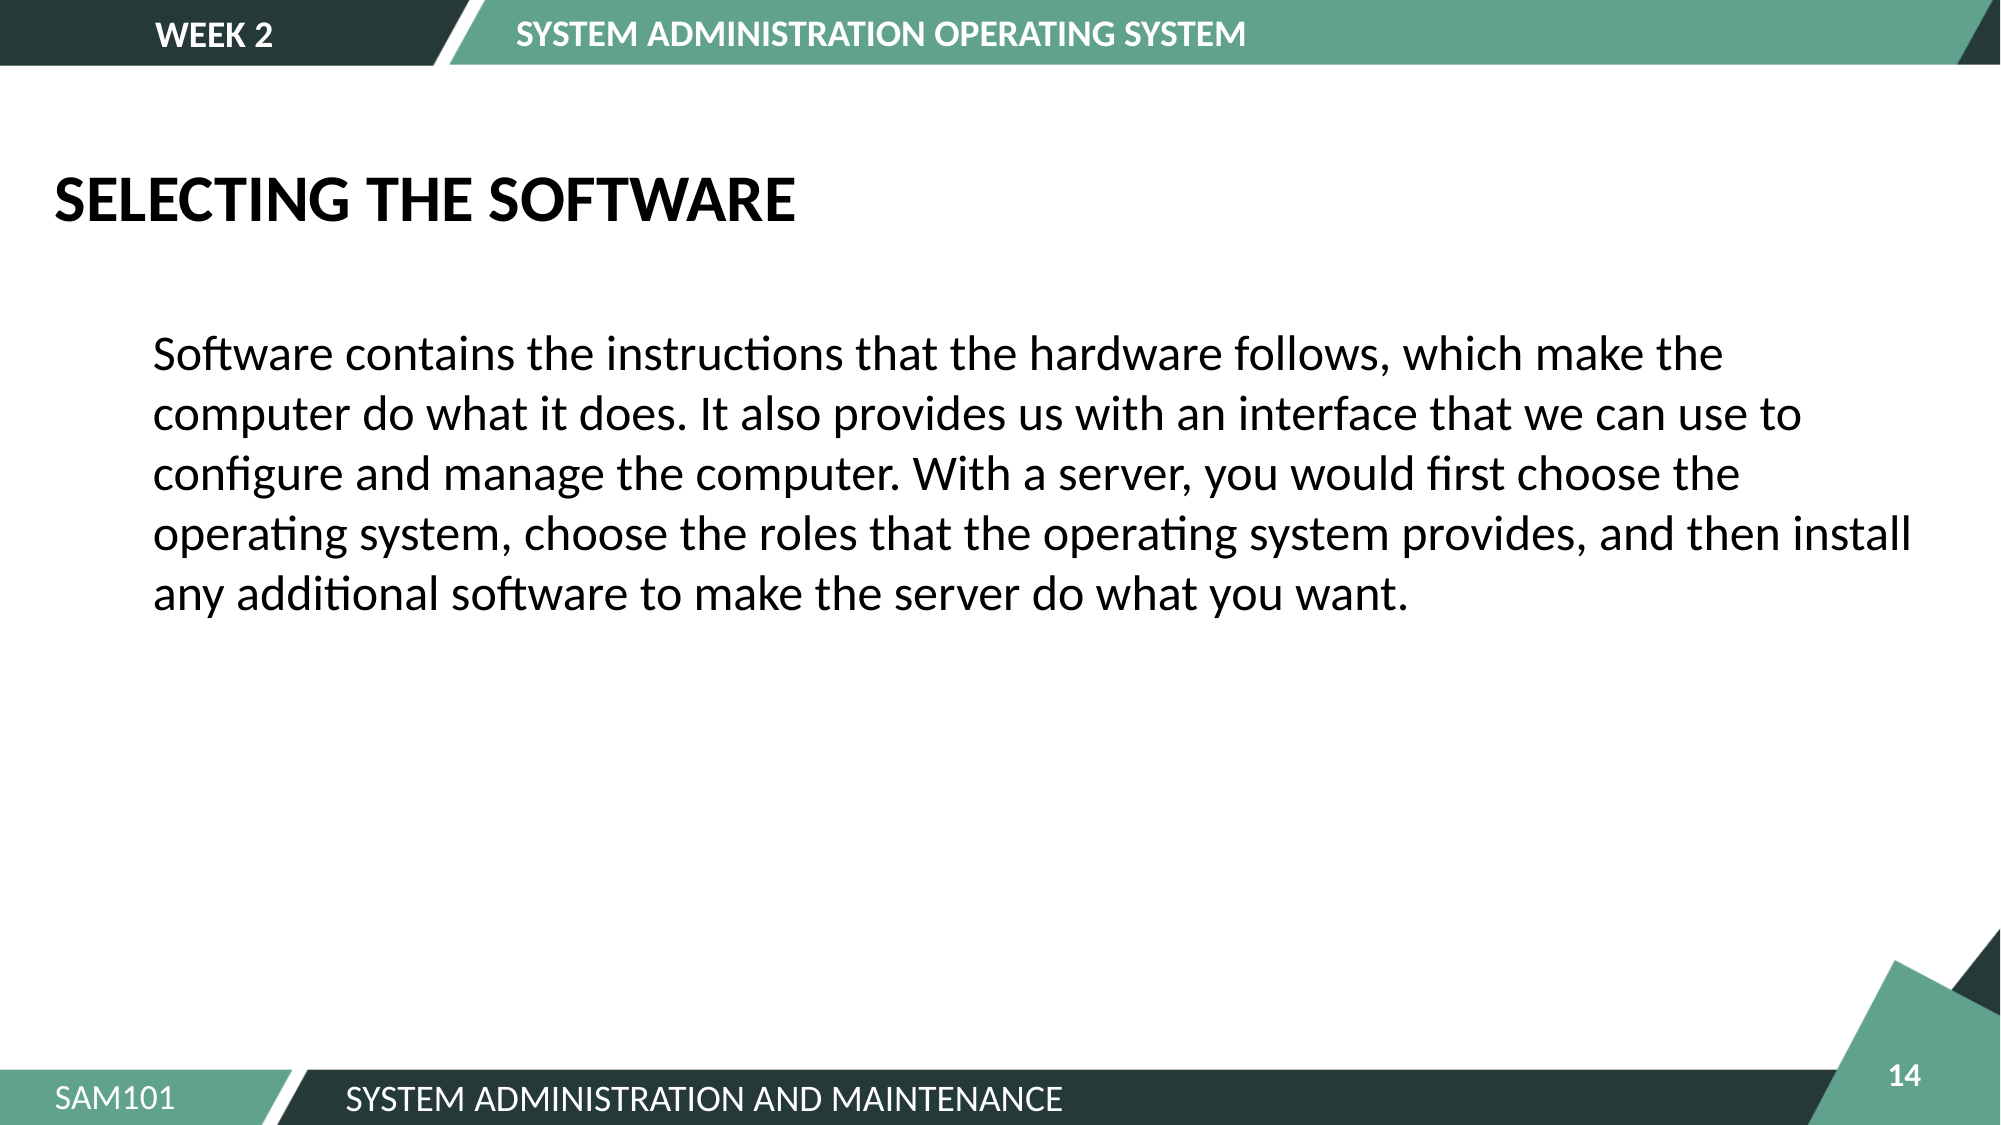

SYSTEM ADMINISTRATION OPERATING SYSTEM
WEEK 2
SELECTING THE SOFTWARE
Software contains the instructions that the hardware follows, which make the computer do what it does. It also provides us with an interface that we can use to configure and manage the computer. With a server, you would first choose the operating system, choose the roles that the operating system provides, and then install any additional software to make the server do what you want.
SAM101
SYSTEM ADMINISTRATION AND MAINTENANCE